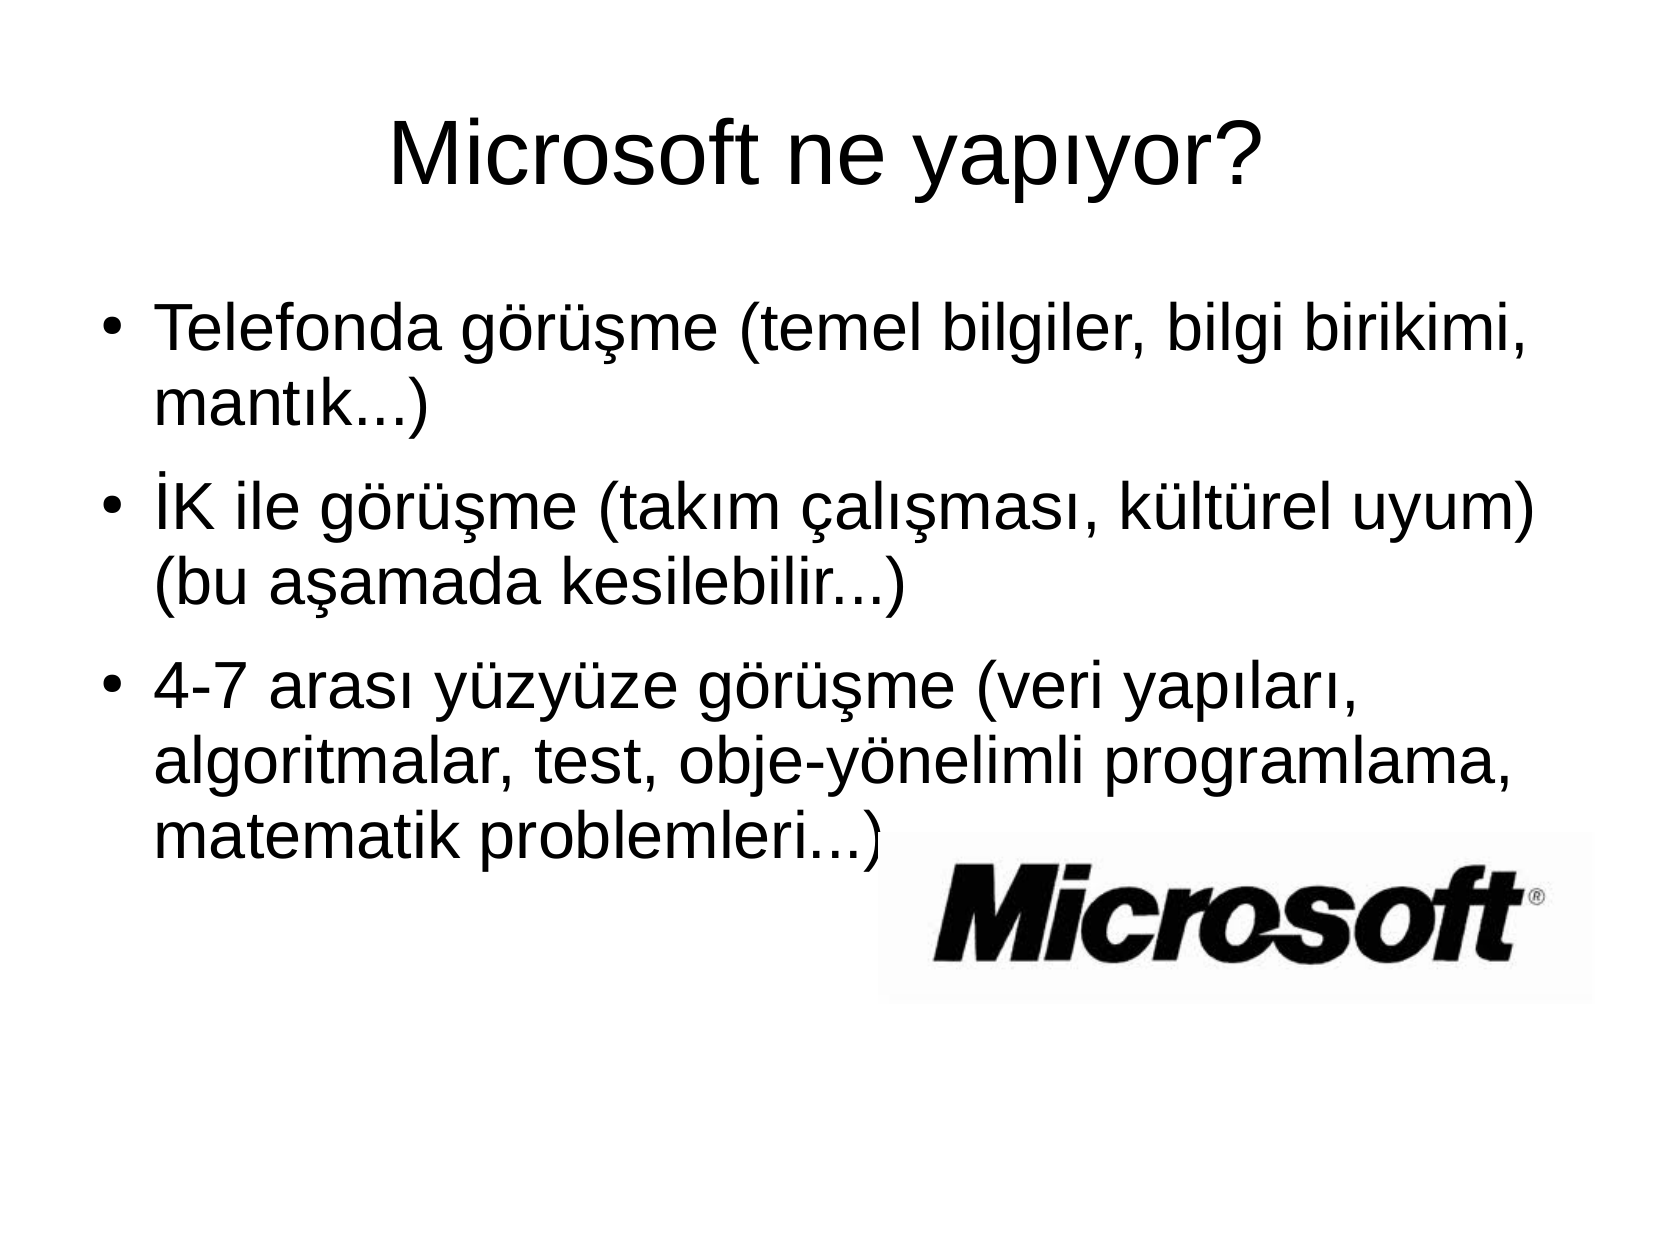

# Microsoft ne yapıyor?
Telefonda görüşme (temel bilgiler, bilgi birikimi, mantık...)
İK ile görüşme (takım çalışması, kültürel uyum) (bu aşamada kesilebilir...)
4-7 arası yüzyüze görüşme (veri yapıları, algoritmalar, test, obje-yönelimli programlama, matematik problemleri...)